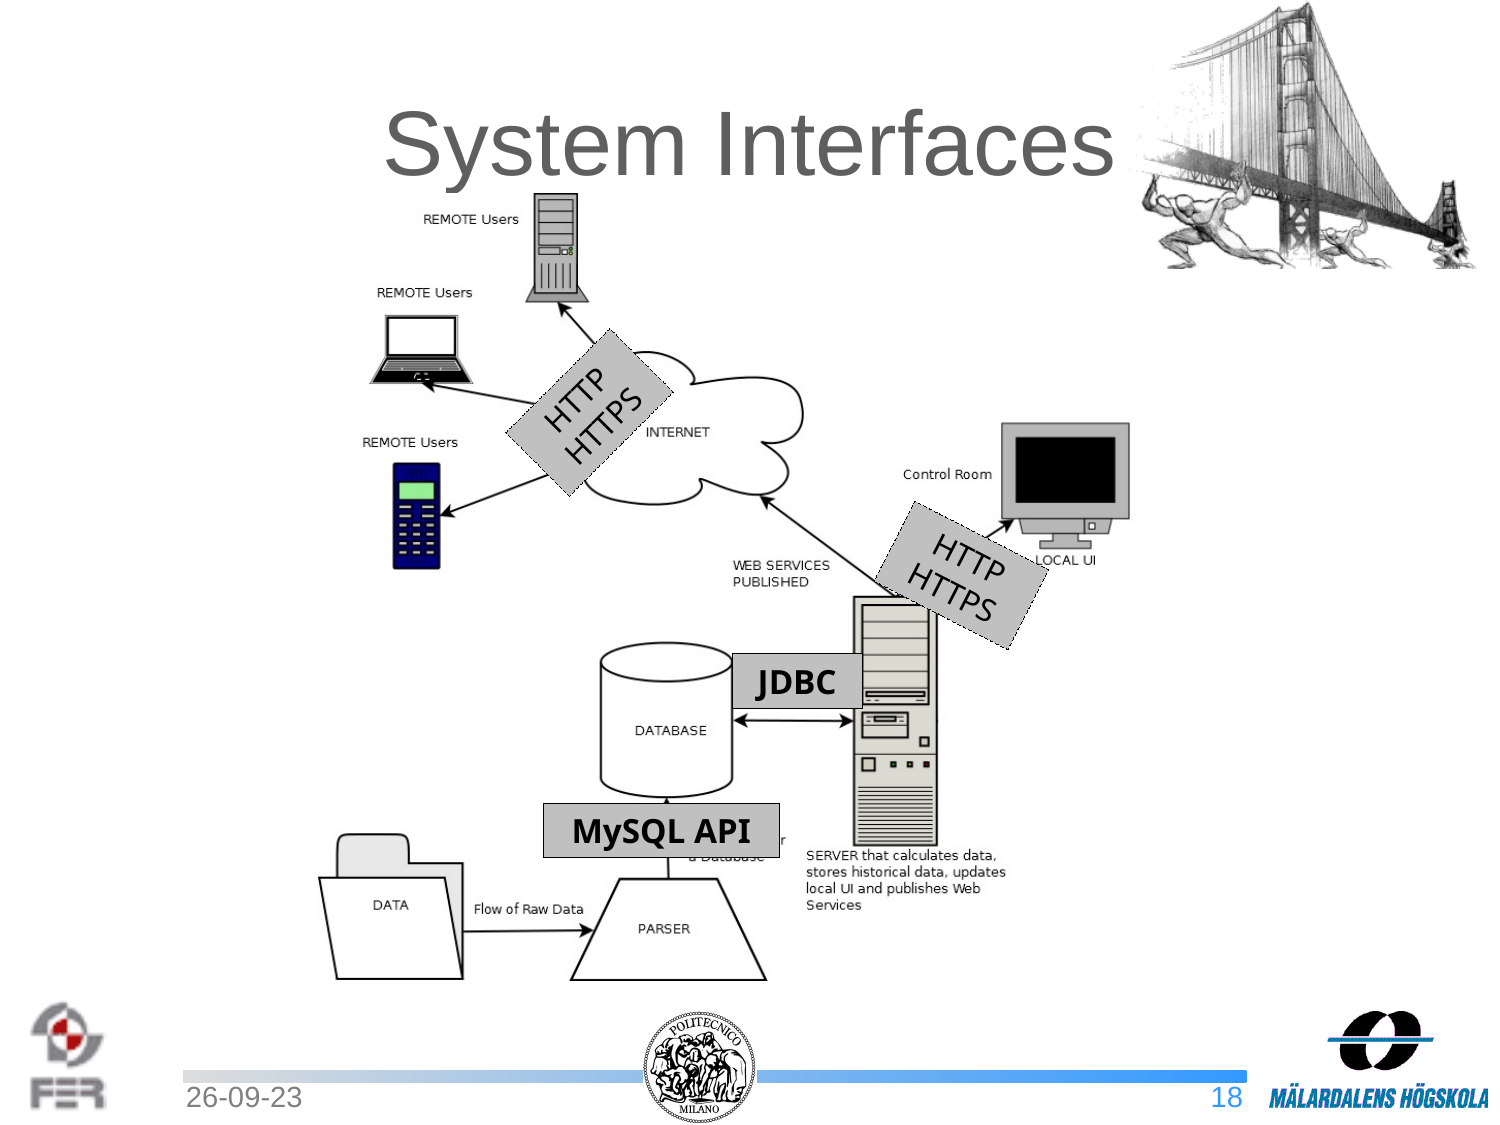

# System Interfaces
HTTP
HTTPS
HTTP
HTTPS
JDBC
MySQL API
26-08-21